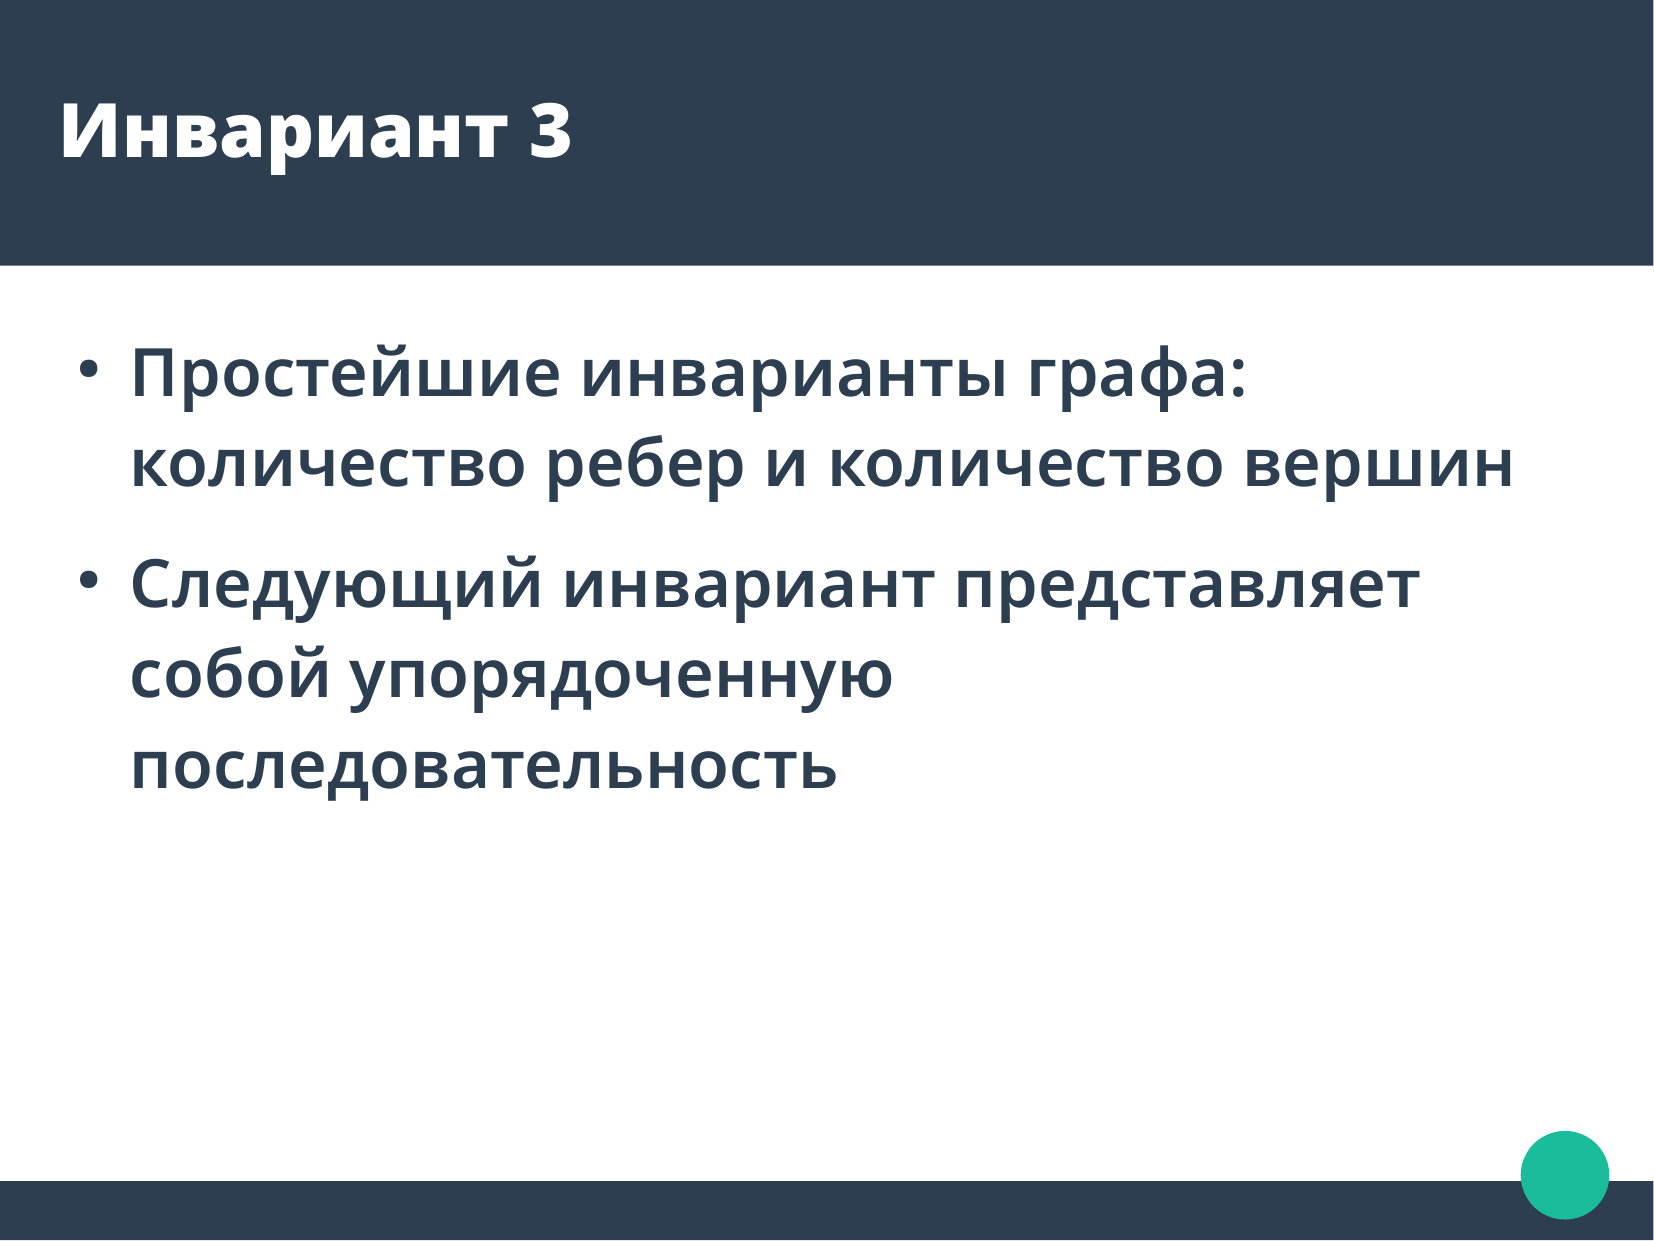

# Инвариант 3
Простейшие инварианты графа: количество ребер и количество вершин
Следующий инвариант представляет собой упорядоченную последовательность